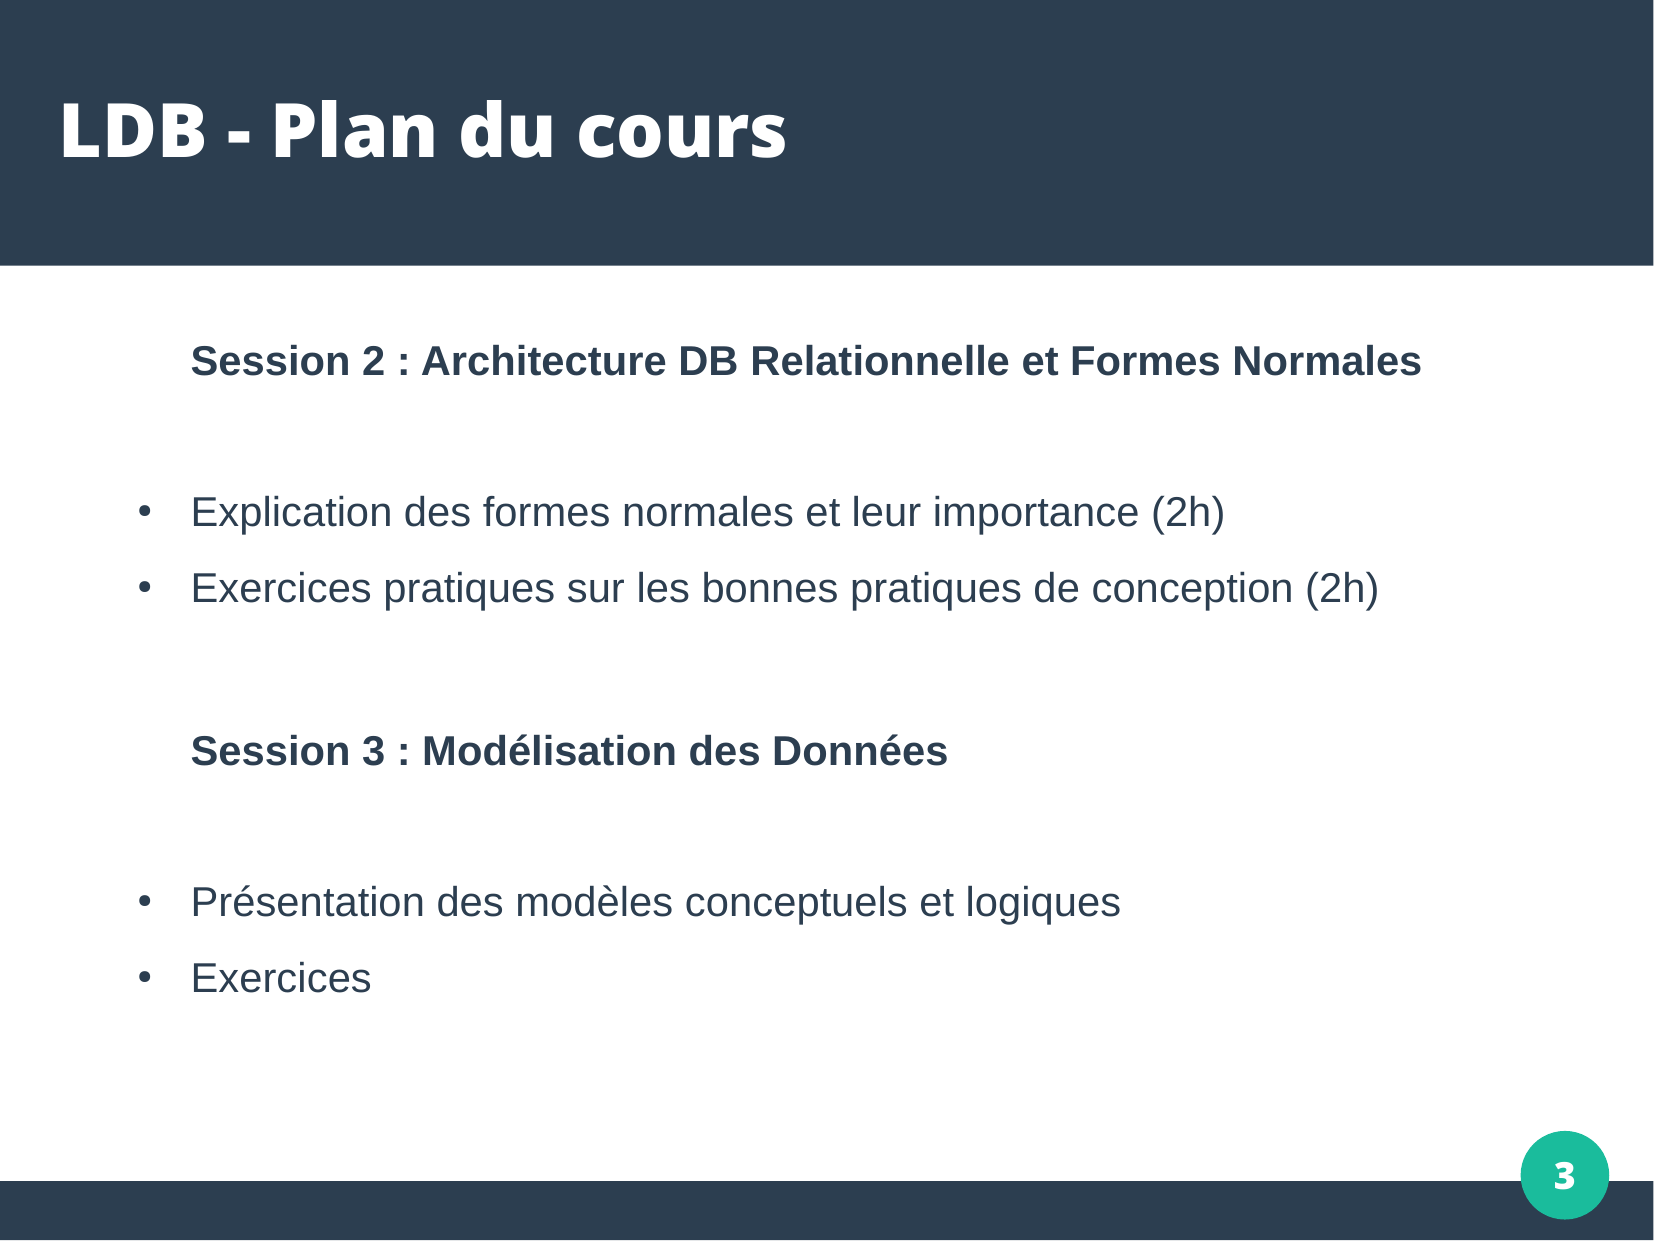

# LDB - Plan du cours
Session 2 : Architecture DB Relationnelle et Formes Normales
Explication des formes normales et leur importance (2h)
Exercices pratiques sur les bonnes pratiques de conception (2h)
Session 3 : Modélisation des Données
Présentation des modèles conceptuels et logiques
Exercices
3